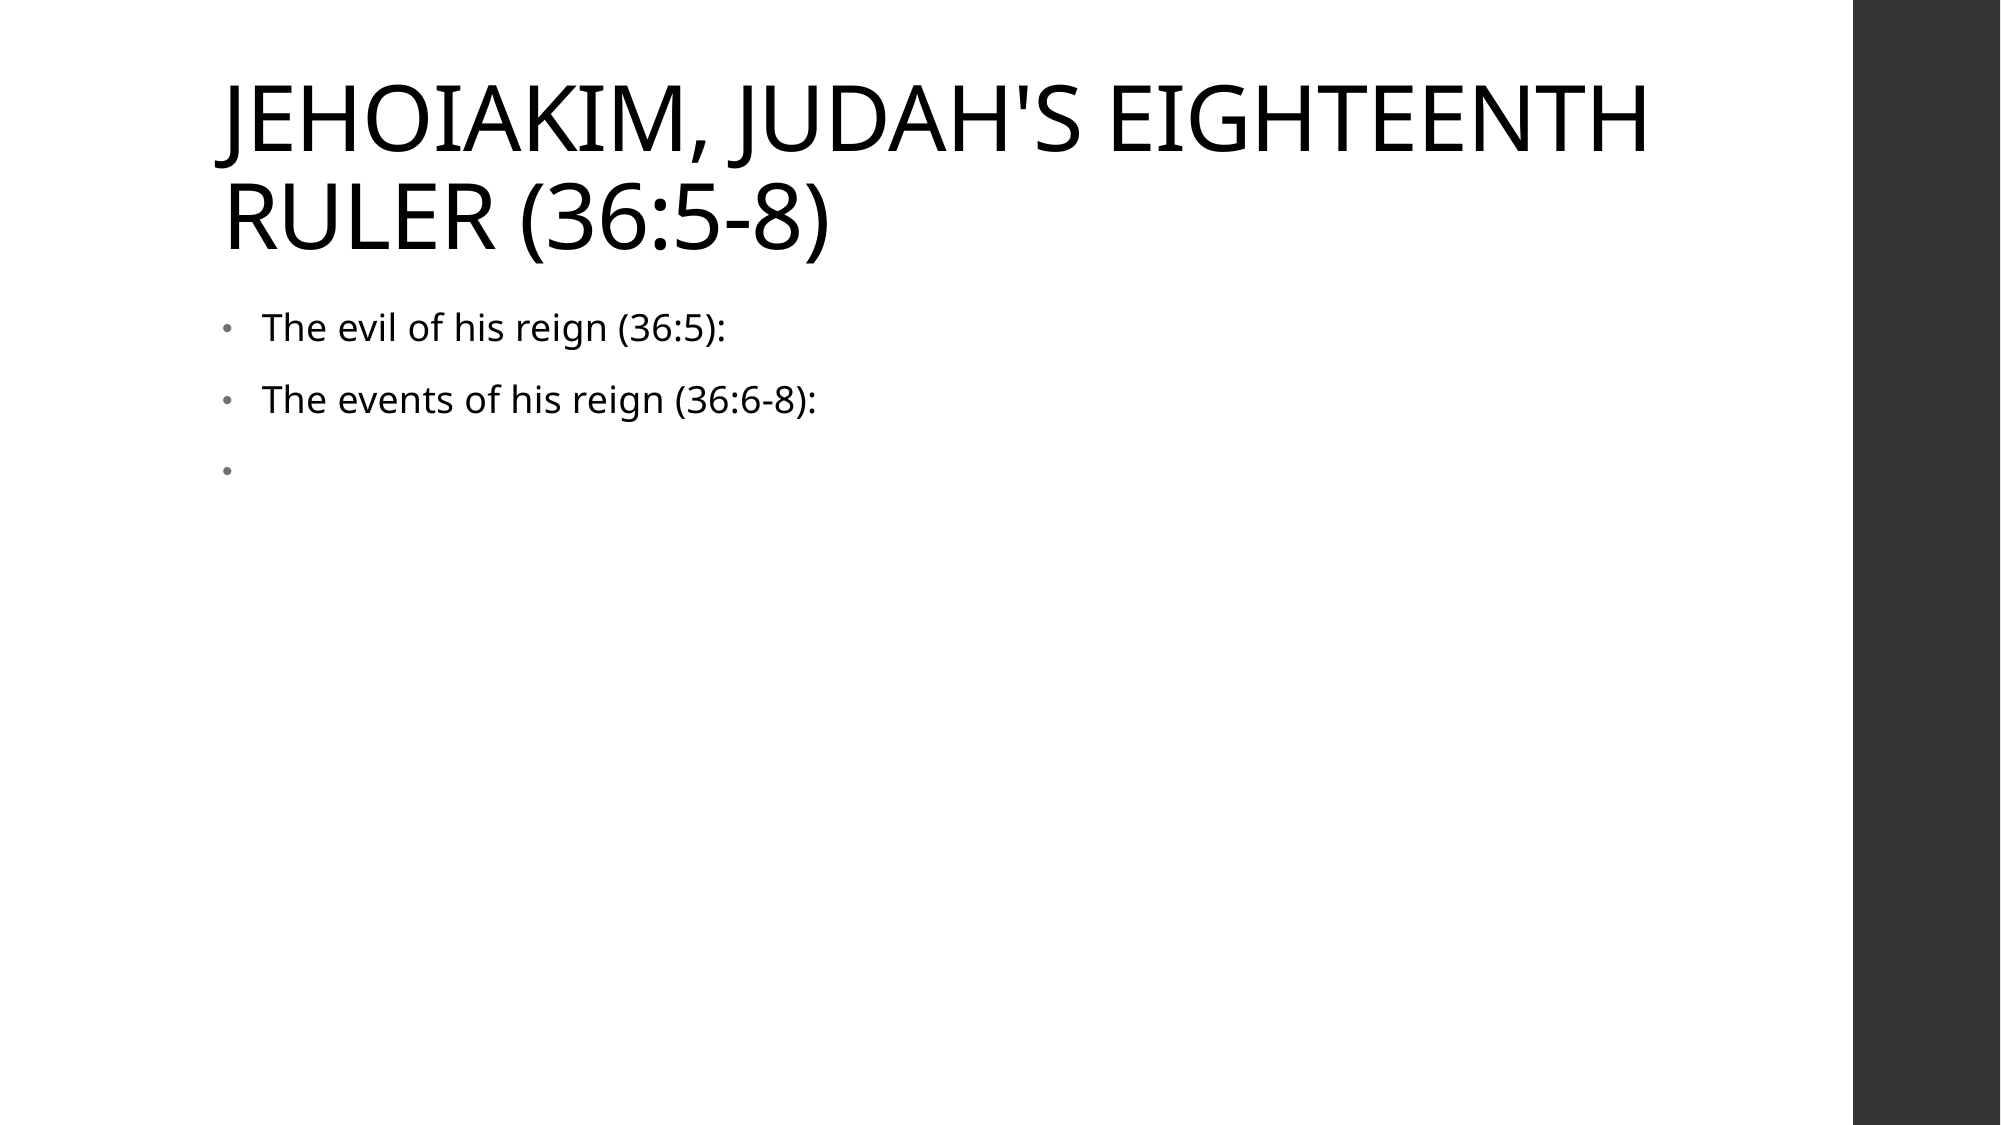

# JEHOIAKIM, JUDAH'S EIGHTEENTH RULER (36:5-8)
 The evil of his reign (36:5):
 The events of his reign (36:6-8):